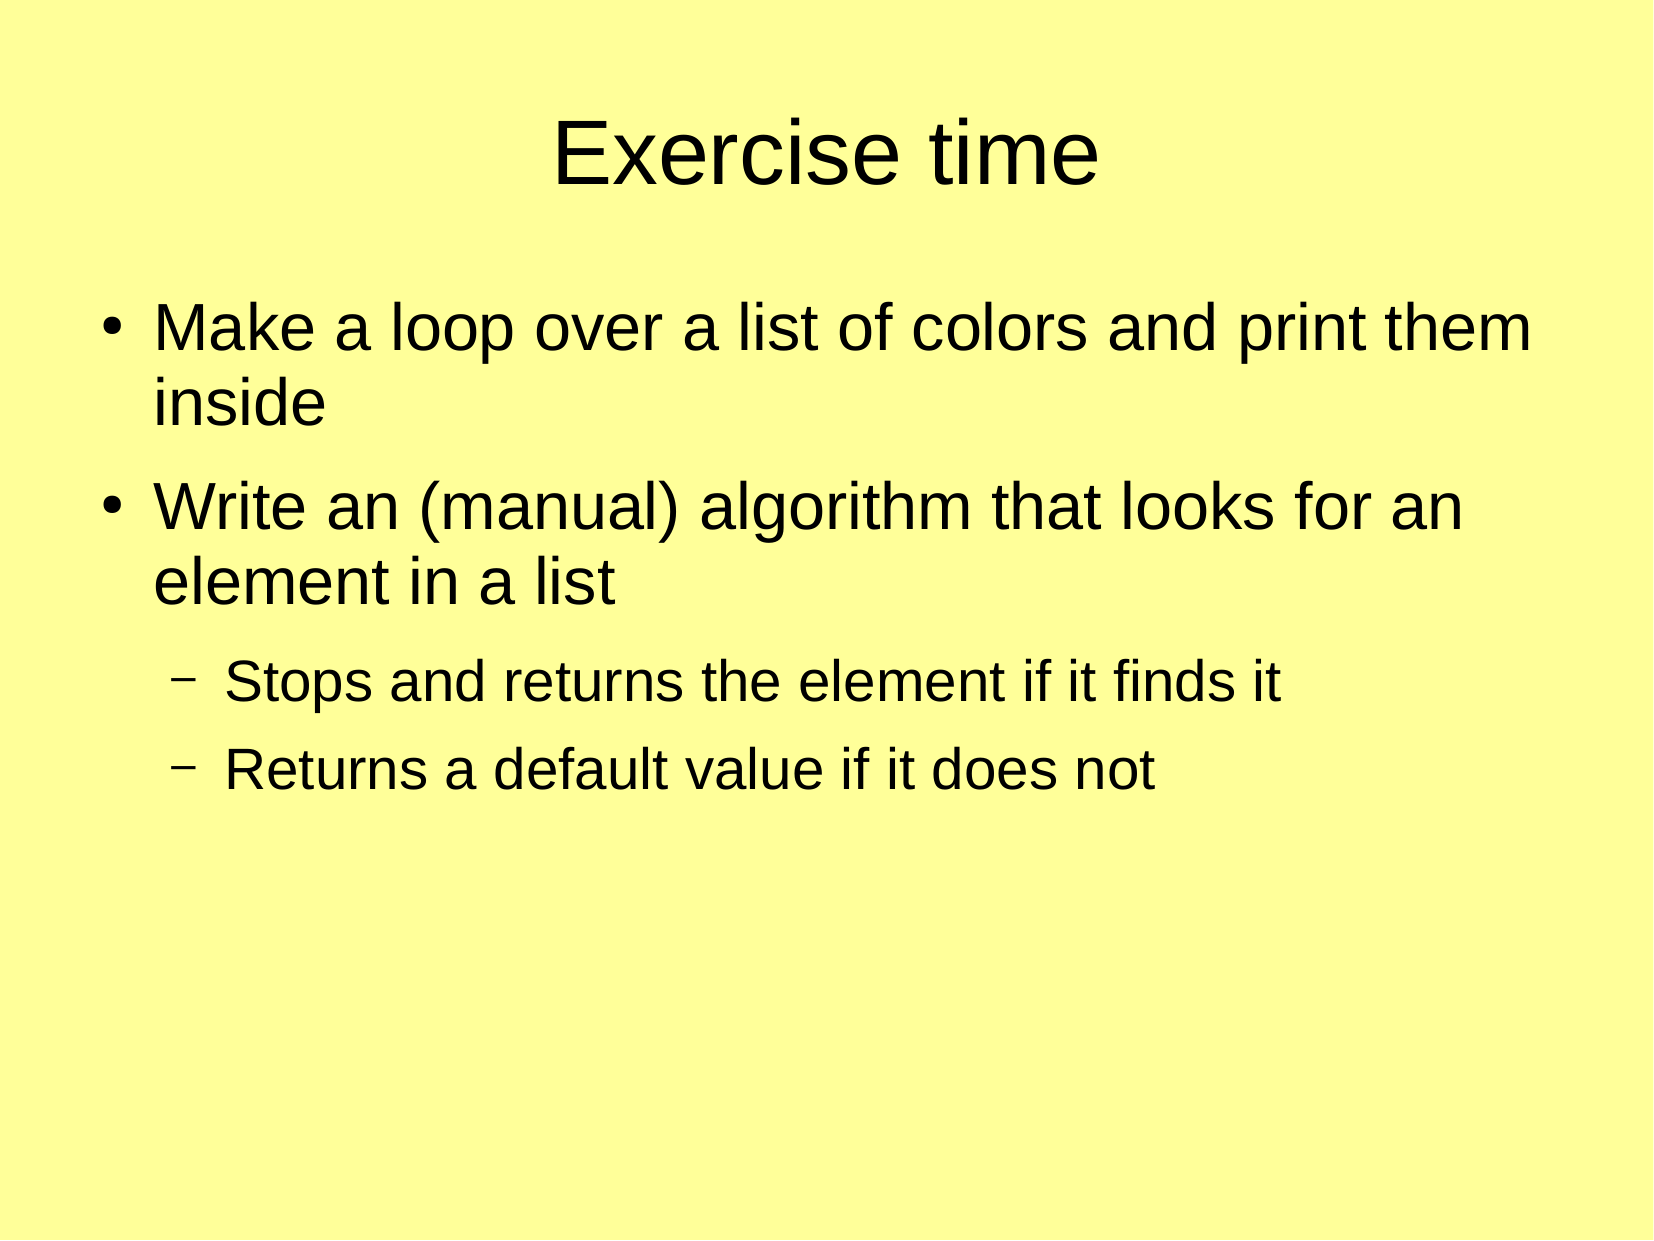

# Exercise time
Make a loop over a list of colors and print them inside
Write an (manual) algorithm that looks for an element in a list
Stops and returns the element if it finds it
Returns a default value if it does not